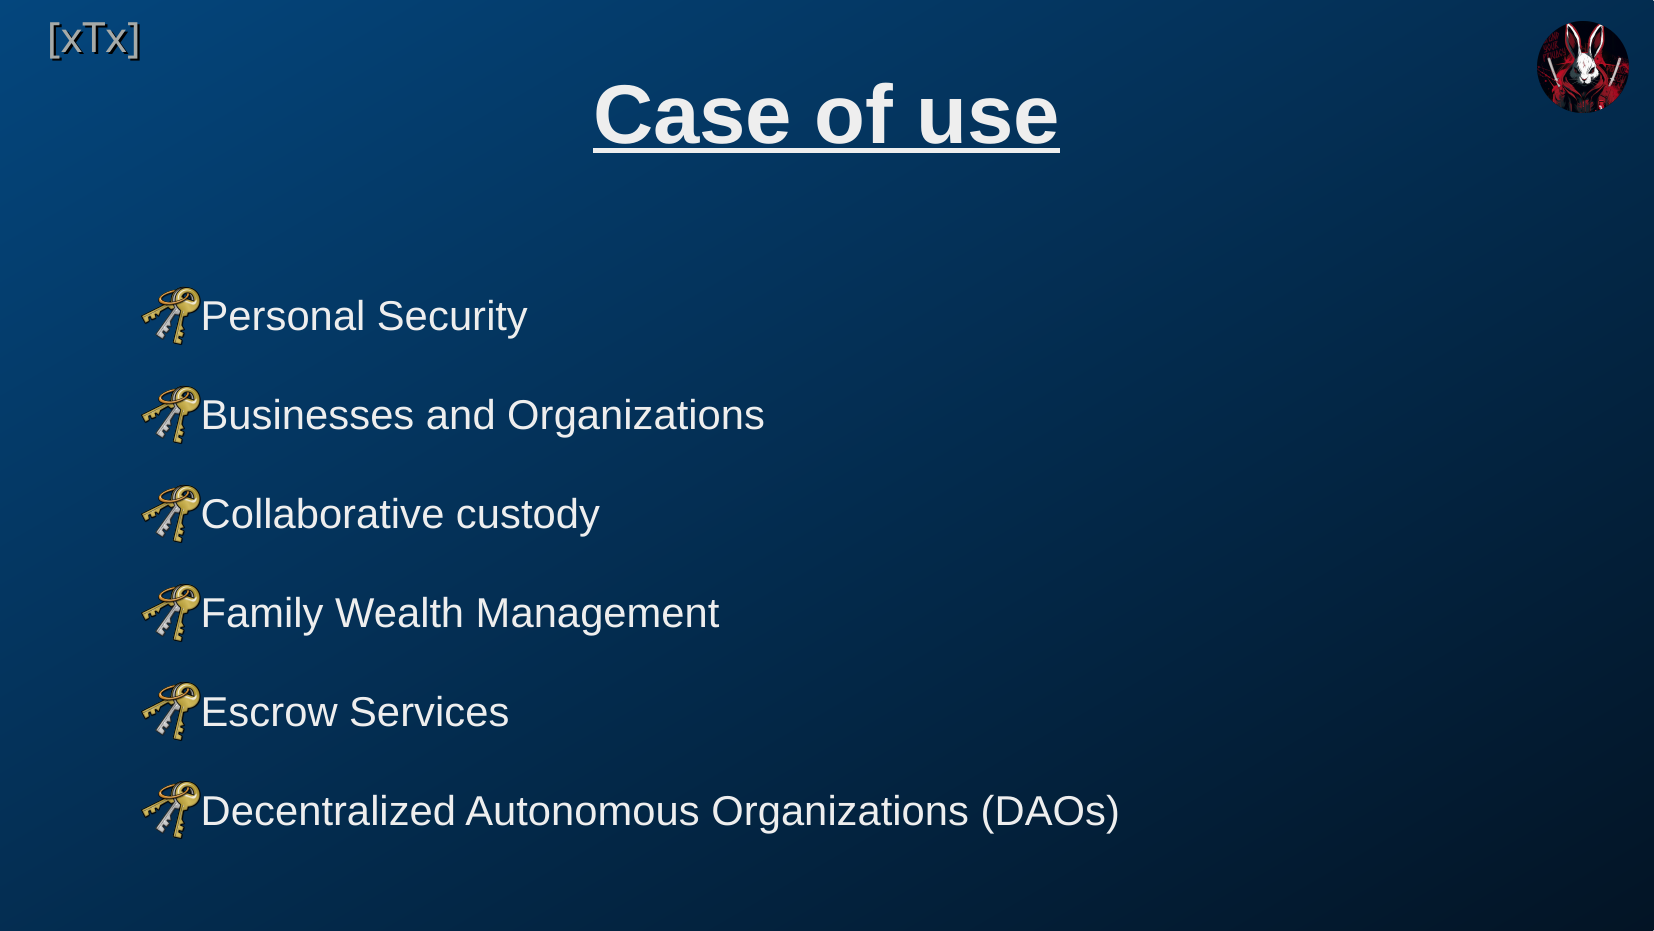

[xTx]
# Case of use
Personal Security
Businesses and Organizations
Collaborative custody
Family Wealth Management
Escrow Services
Decentralized Autonomous Organizations (DAOs)